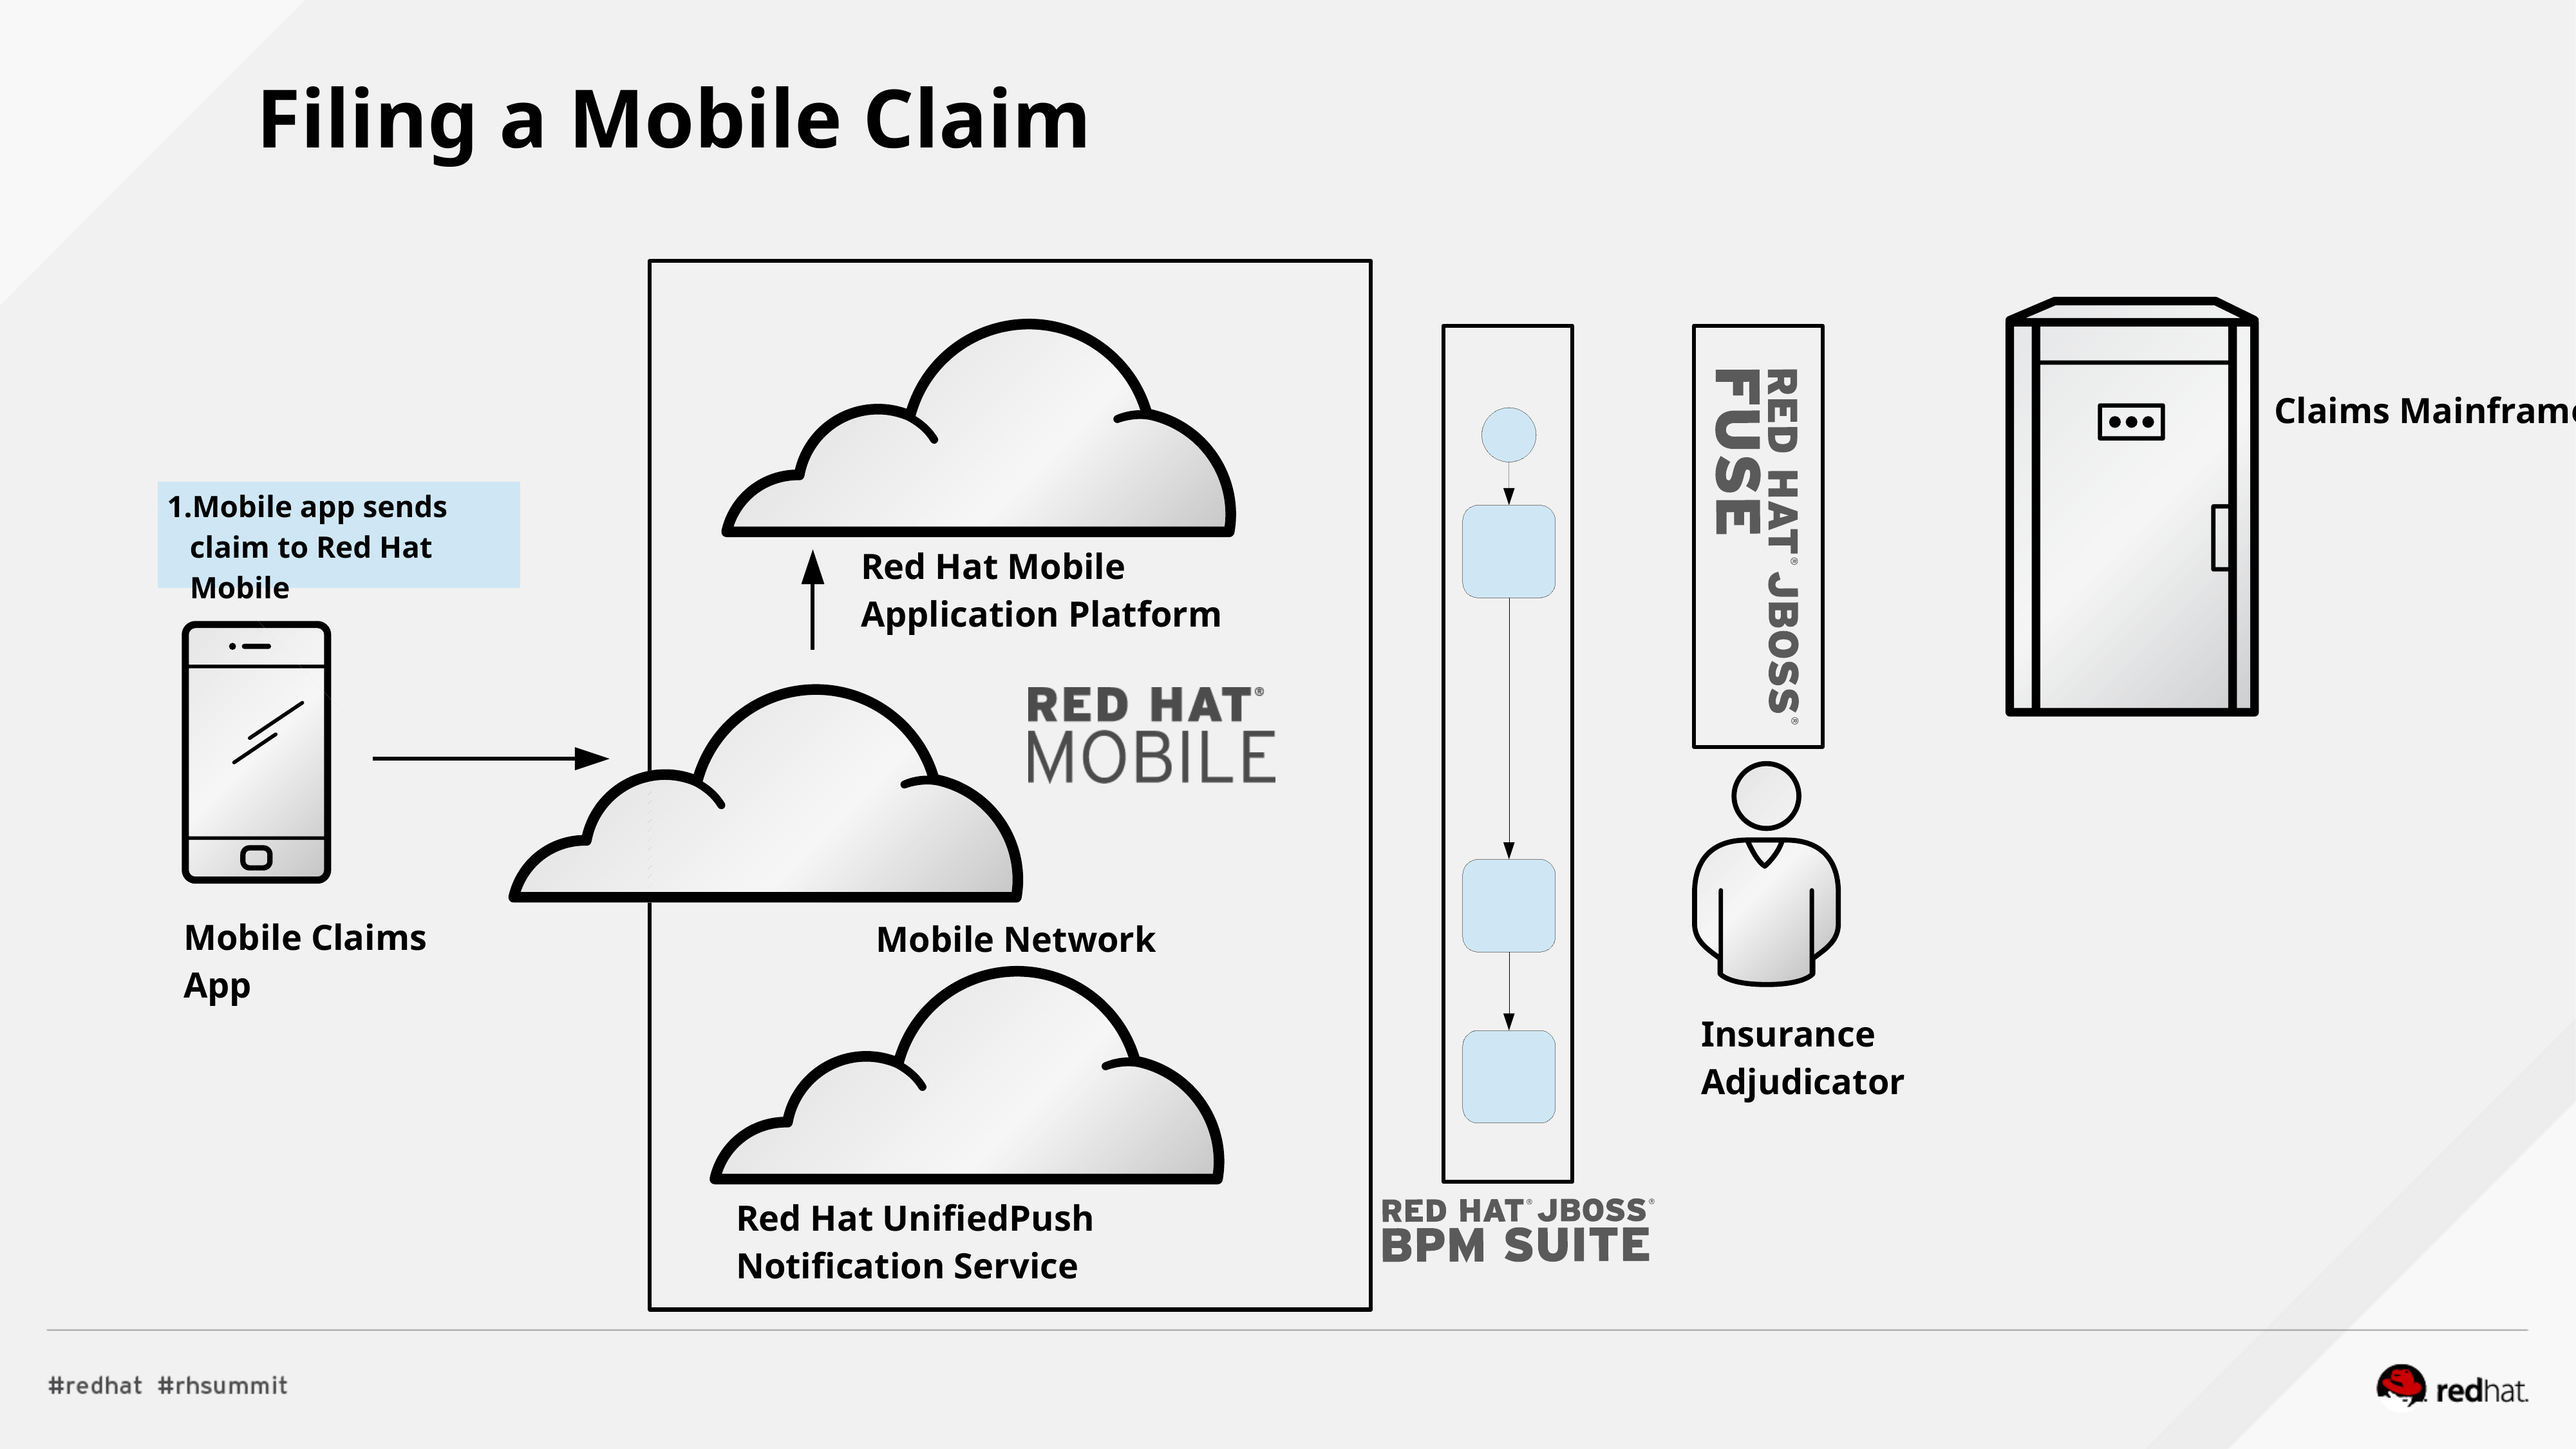

# Filing a Mobile Claim
Claims Mainframe
Mobile app sends claim to Red Hat Mobile
Red Hat Mobile Application Platform
Mobile Claims App
Mobile Network
Insurance Adjudicator
Red Hat UnifiedPush Notification Service